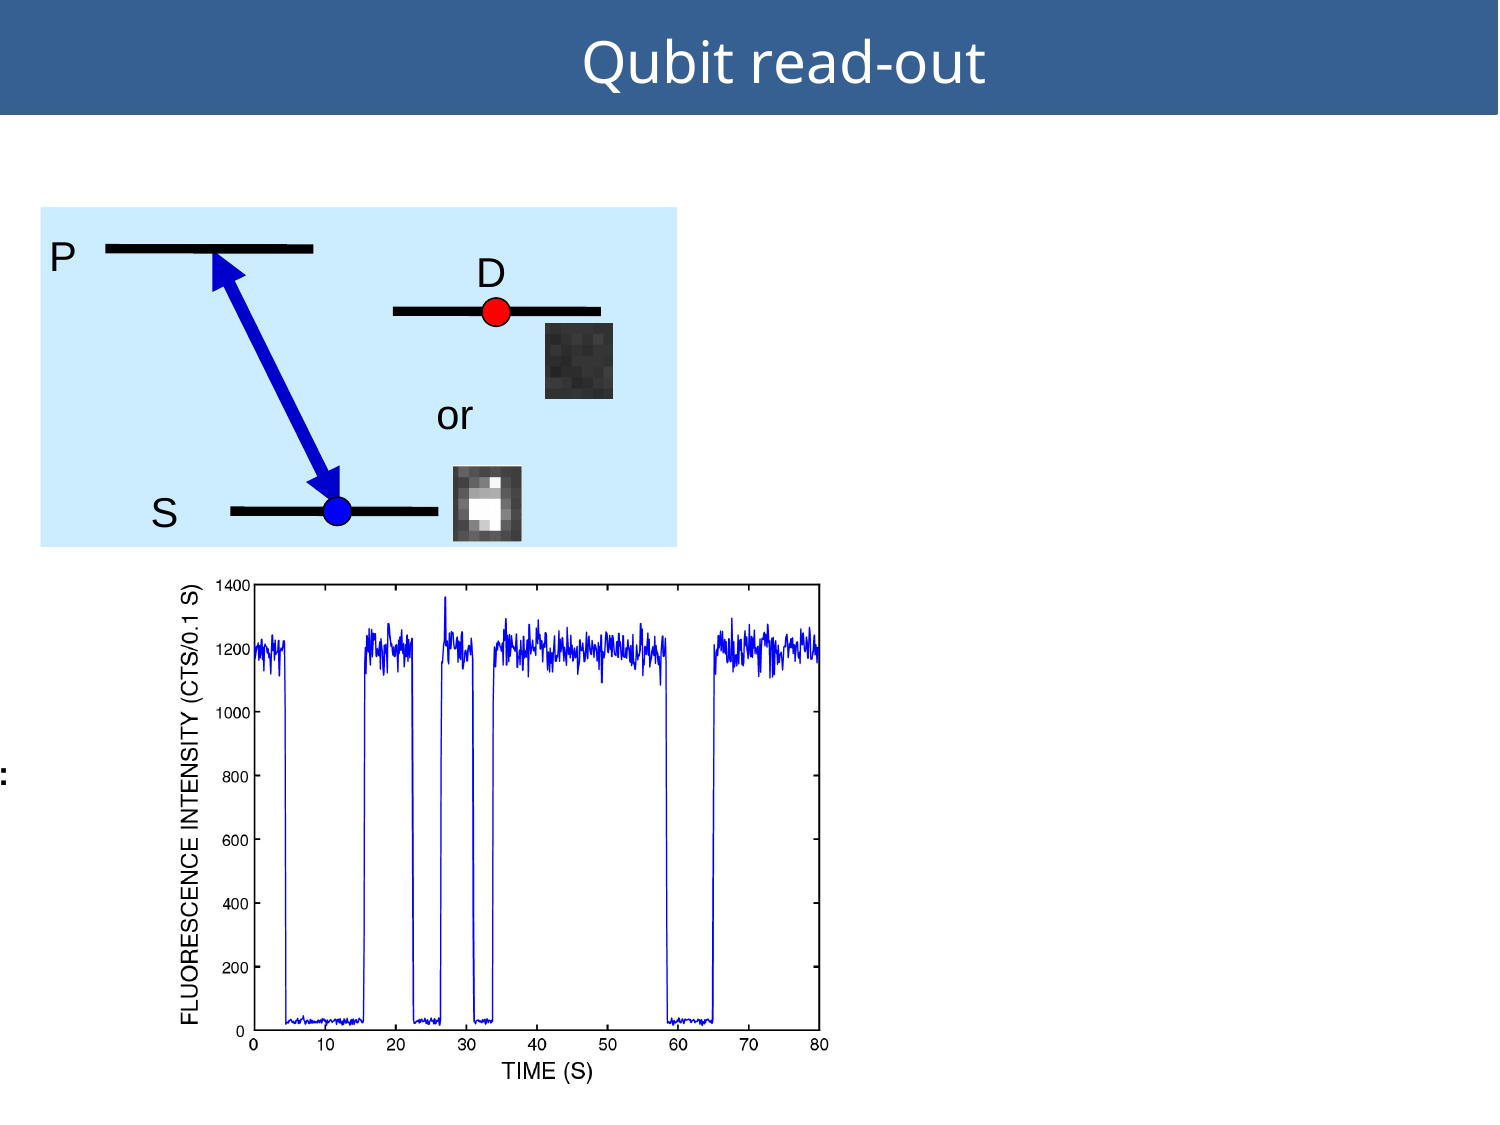

Qubit read-out
P1/2
D5/2
=1s
S1/2
40Ca+
P1/2
D5/2
Doppler
cooling
Sideband
cooling
S1/2
P1/2
D5/2
Quantum state
manipulation
S1/2
P
D
or
S
: